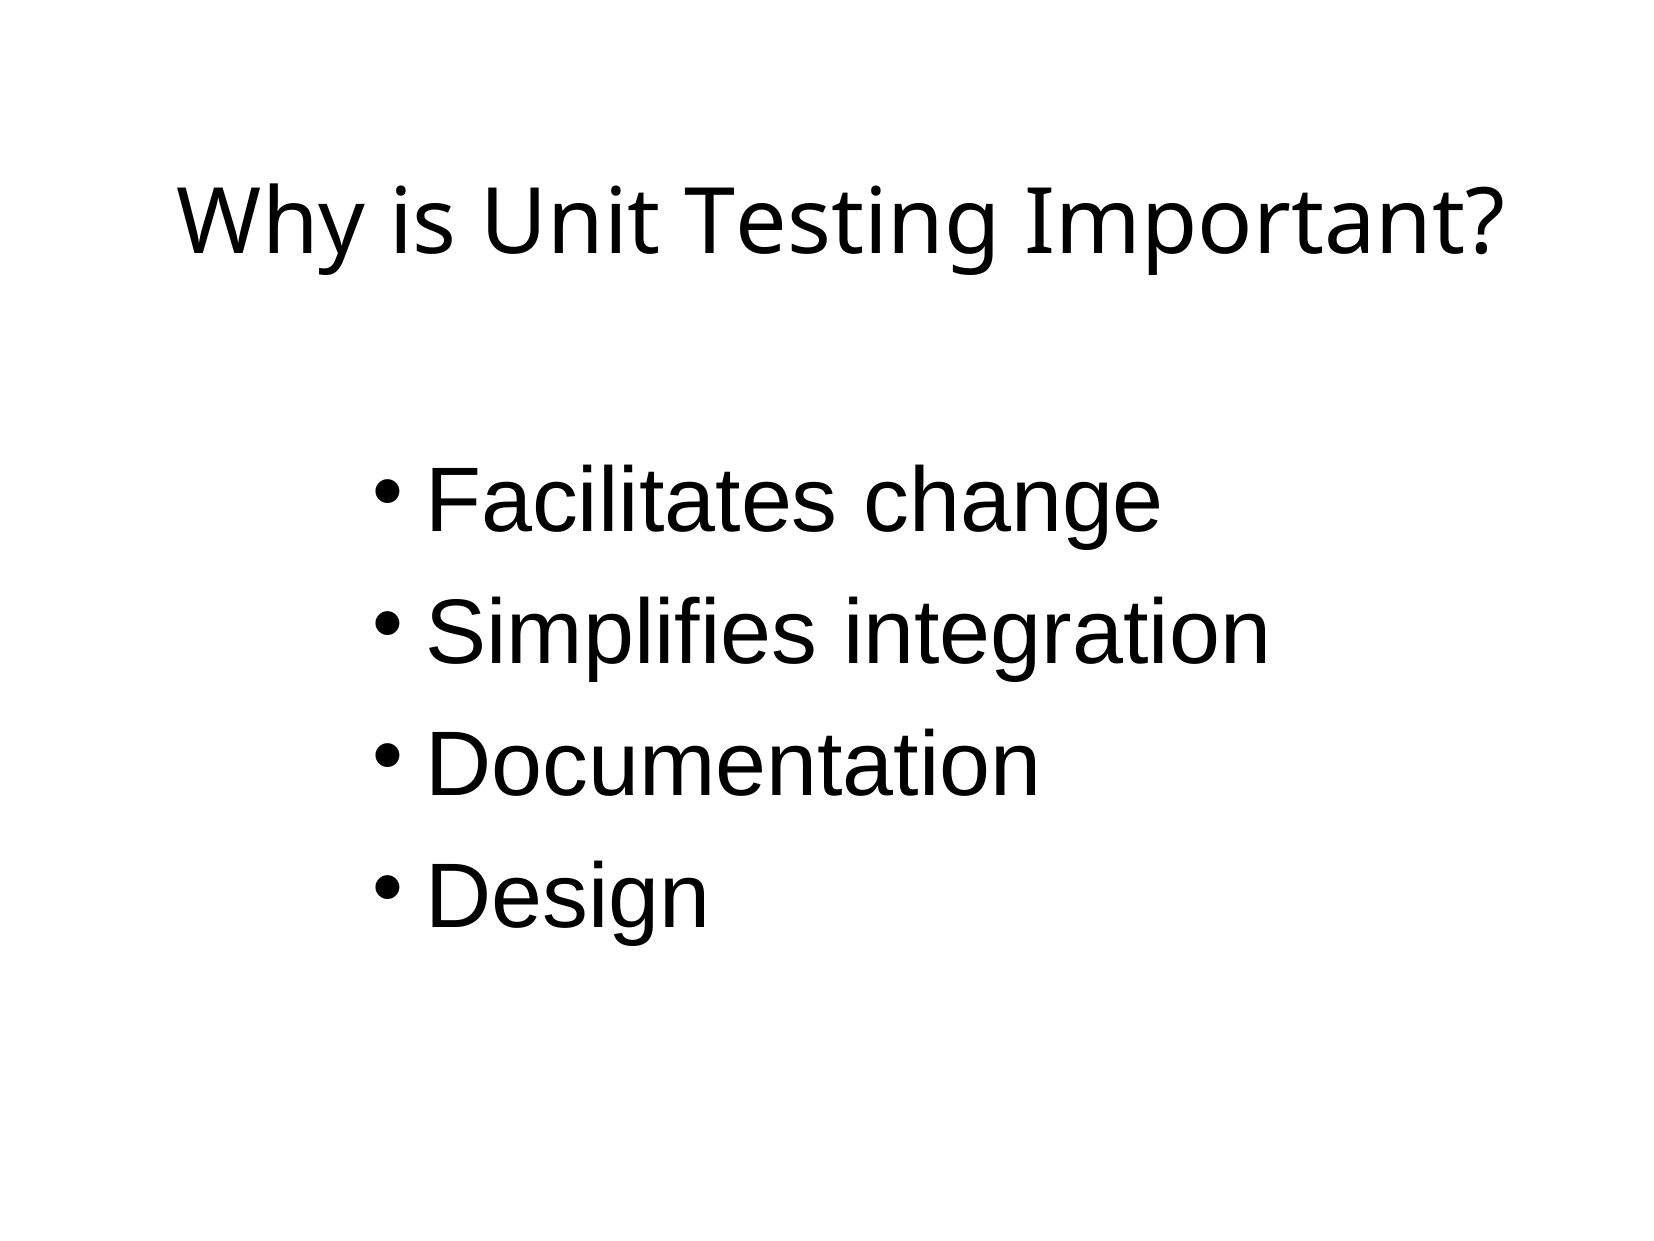

# Why is Unit Testing Important?
Facilitates change
Simplifies integration
Documentation
Design